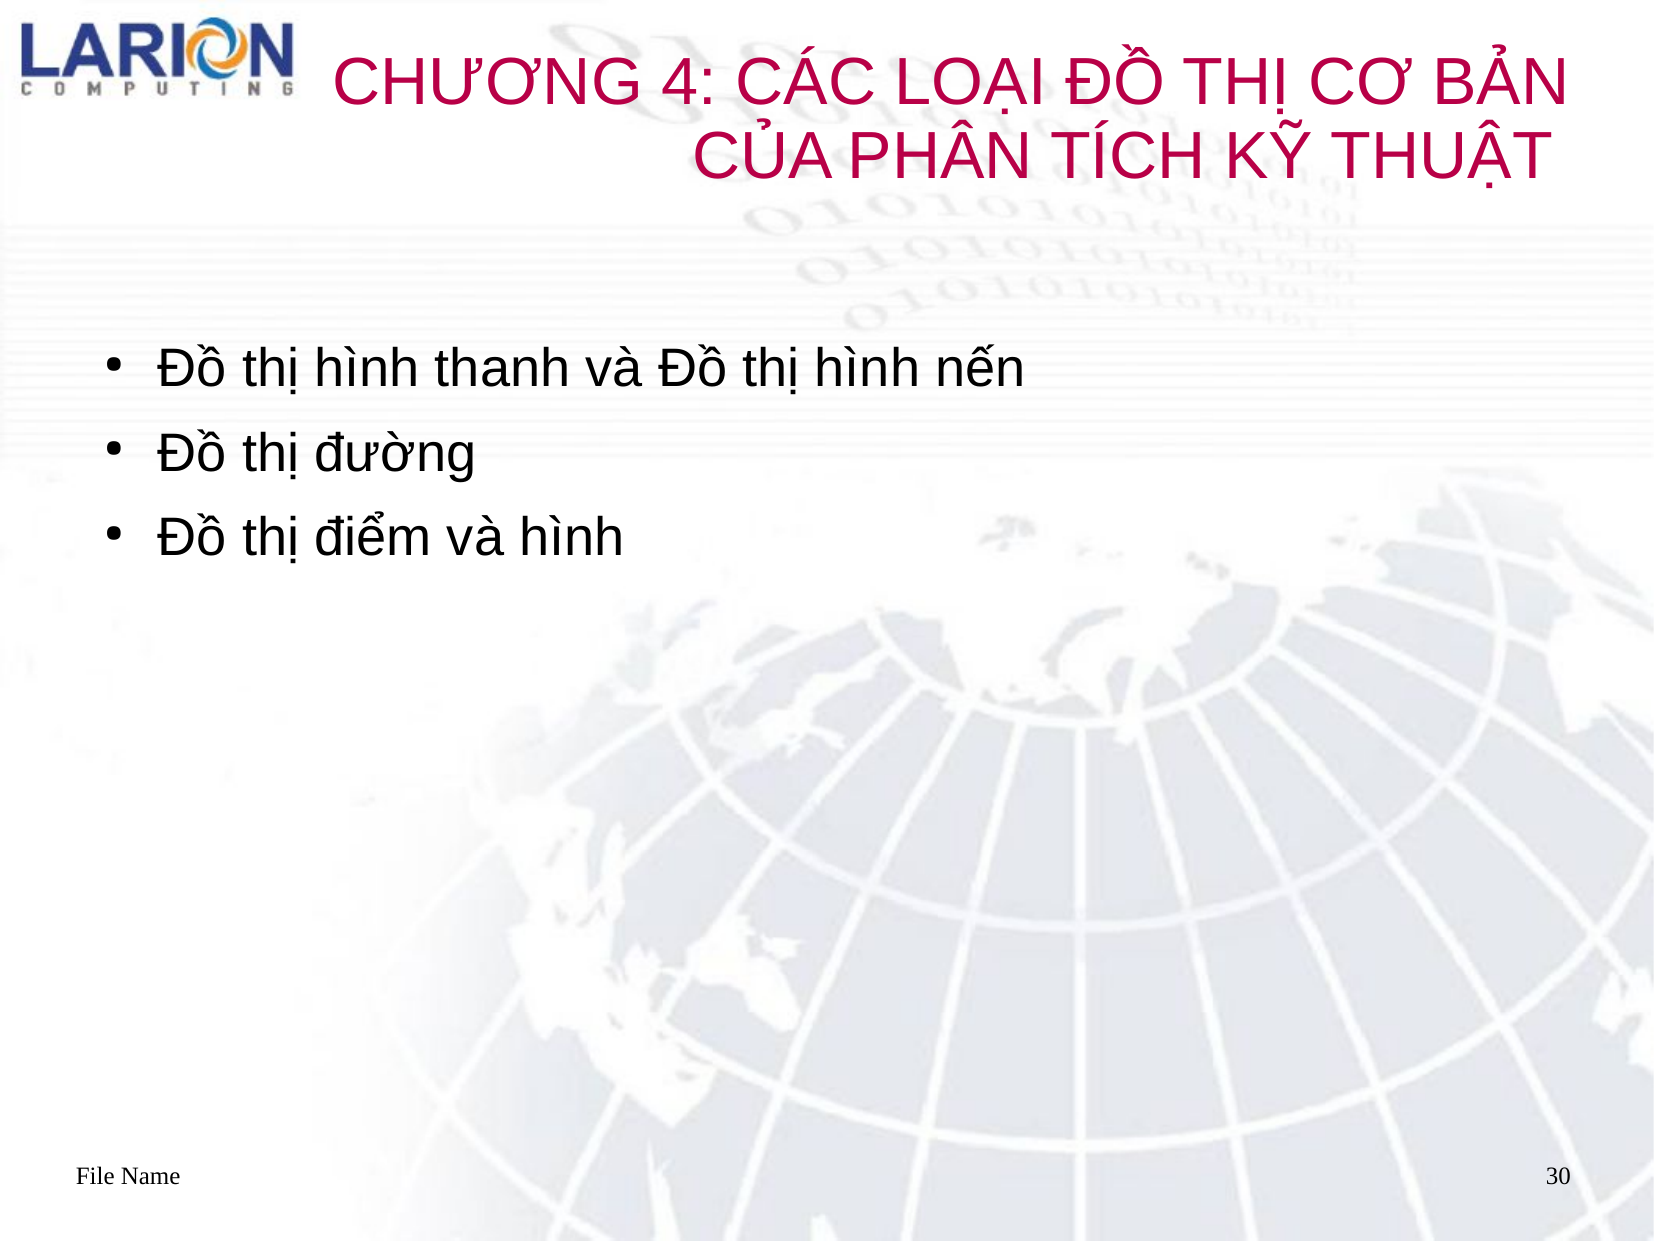

# CHƯƠNG 4: CÁC LOẠI ĐỒ THỊ CƠ BẢN CỦA PHÂN TÍCH KỸ THUẬT
Đồ thị hình thanh và Đồ thị hình nến
Đồ thị đường
Đồ thị điểm và hình
File Name
30